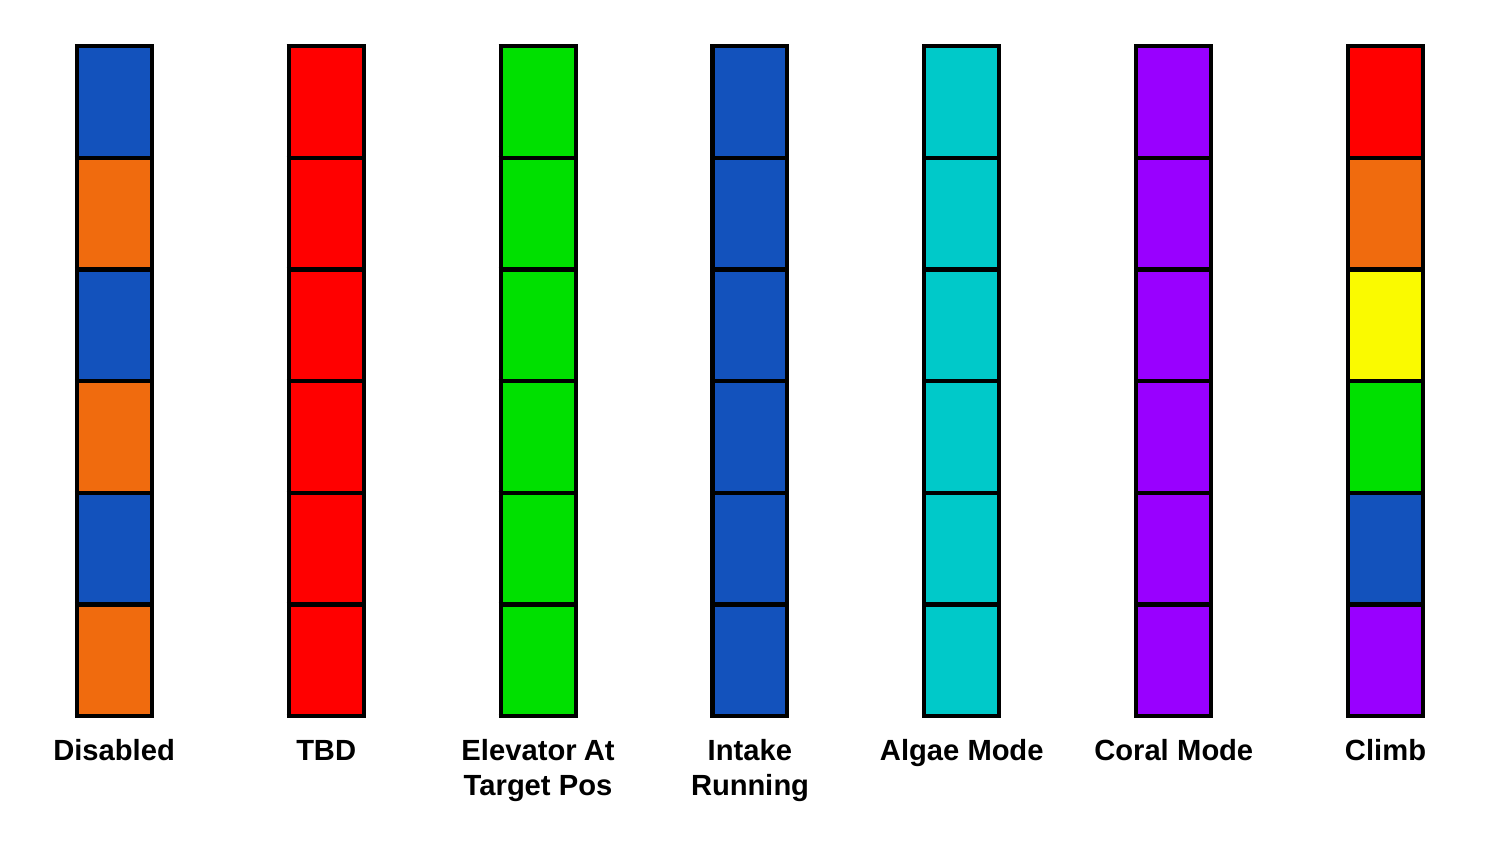

| |
| --- |
| |
| |
| |
| |
| |
| |
| --- |
| |
| |
| |
| |
| |
| |
| --- |
| |
| |
| |
| |
| |
| |
| --- |
| |
| |
| |
| |
| |
| |
| --- |
| |
| |
| |
| |
| |
| |
| --- |
| |
| |
| |
| |
| |
| |
| --- |
| |
| |
| |
| |
| |
Disabled
TBD
Elevator At Target Pos
Intake Running
Algae Mode
Coral Mode
Climb